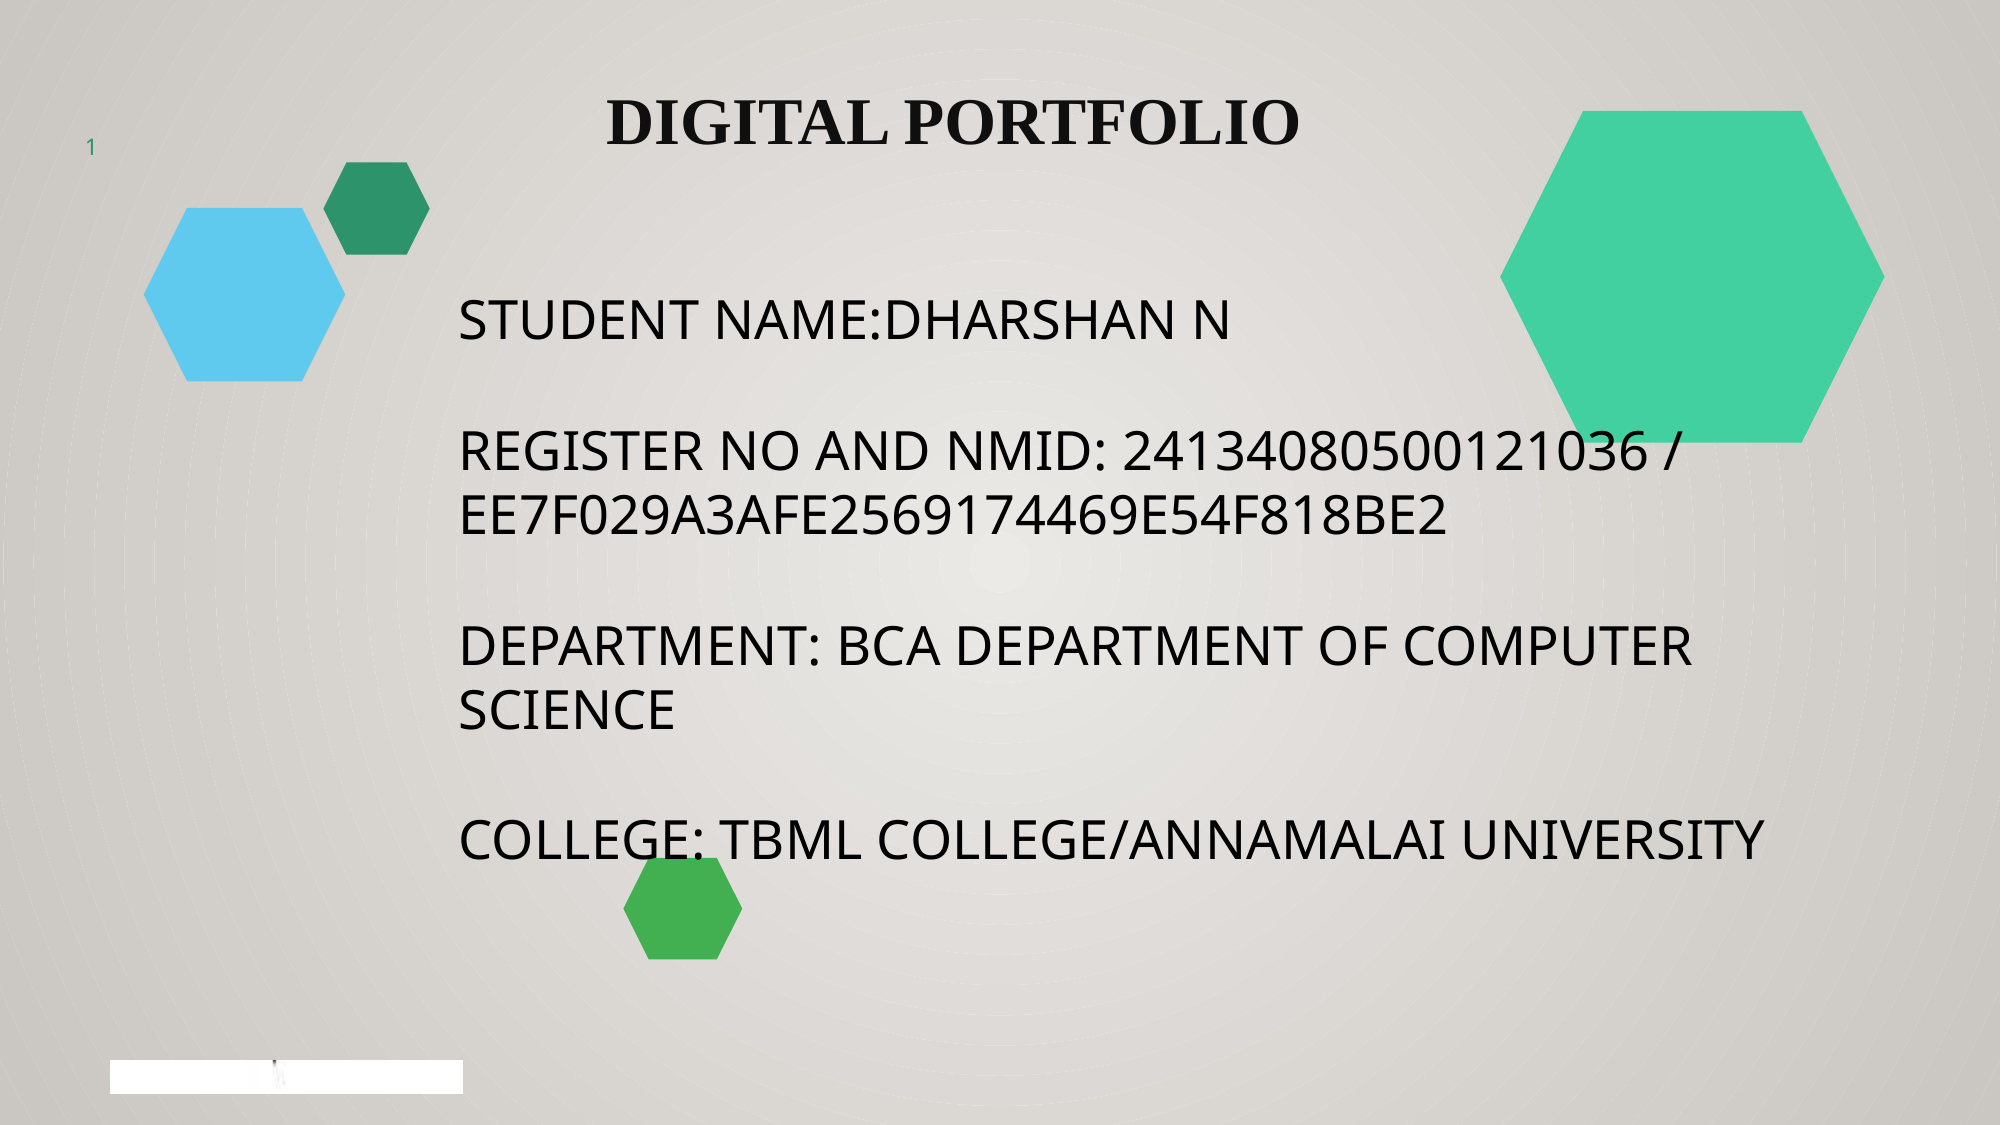

# Digital Portfolio
STUDENT NAME:DHARSHAN N
REGISTER NO AND NMID: 24134080500121036 / EE7F029A3AFE2569174469E54F818BE2
DEPARTMENT: BCA DEPARTMENT OF COMPUTER SCIENCE
COLLEGE: TBML COLLEGE/ANNAMALAI UNIVERSITY